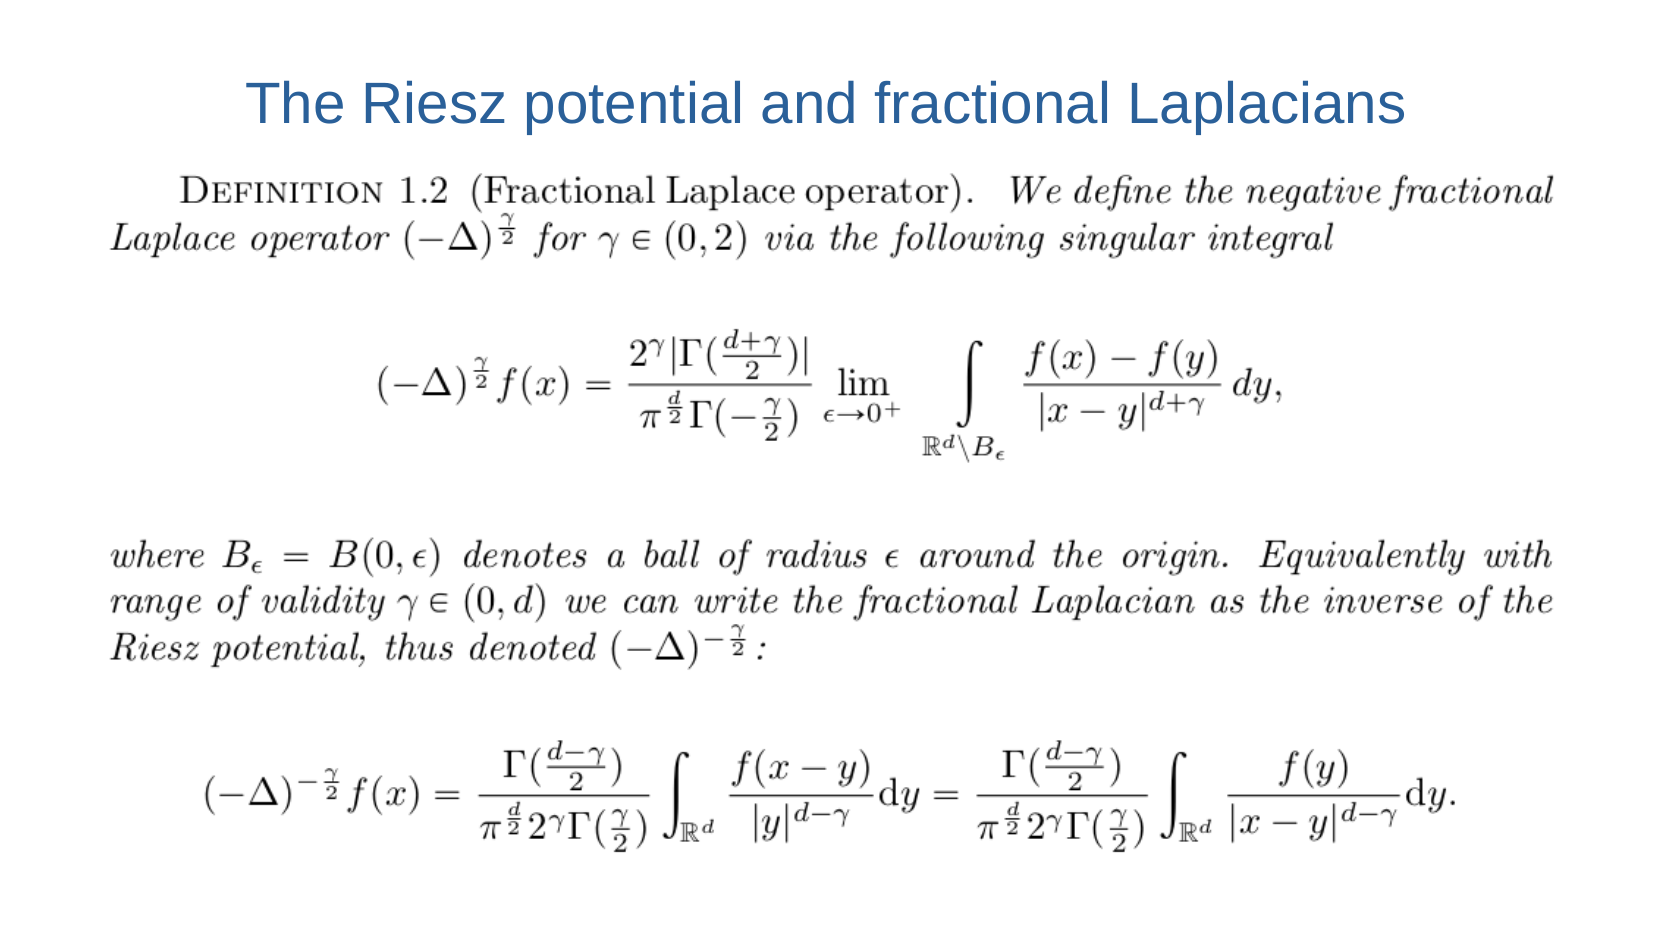

# The Riesz potential and fractional Laplacians